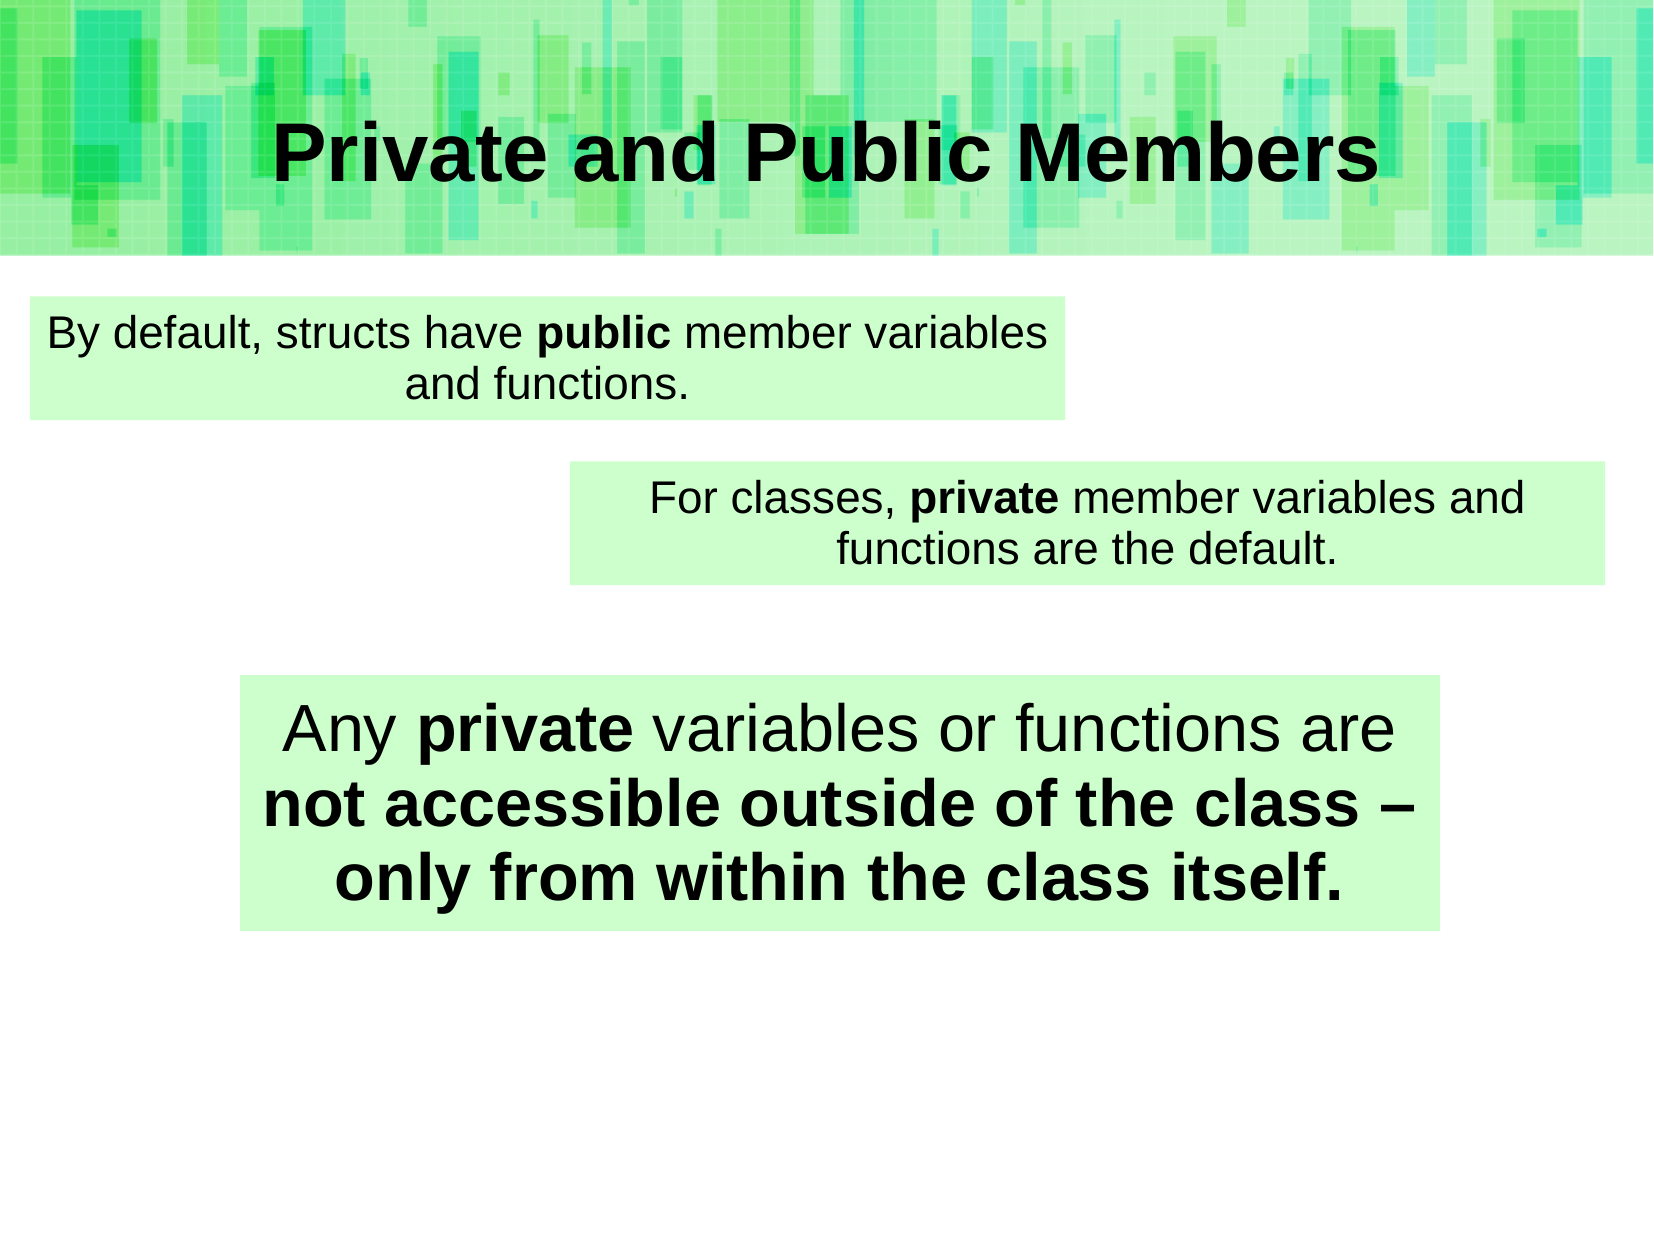

# Private and Public Members
By default, structs have public member variables and functions.
For classes, private member variables and functions are the default.
Any private variables or functions are not accessible outside of the class – only from within the class itself.